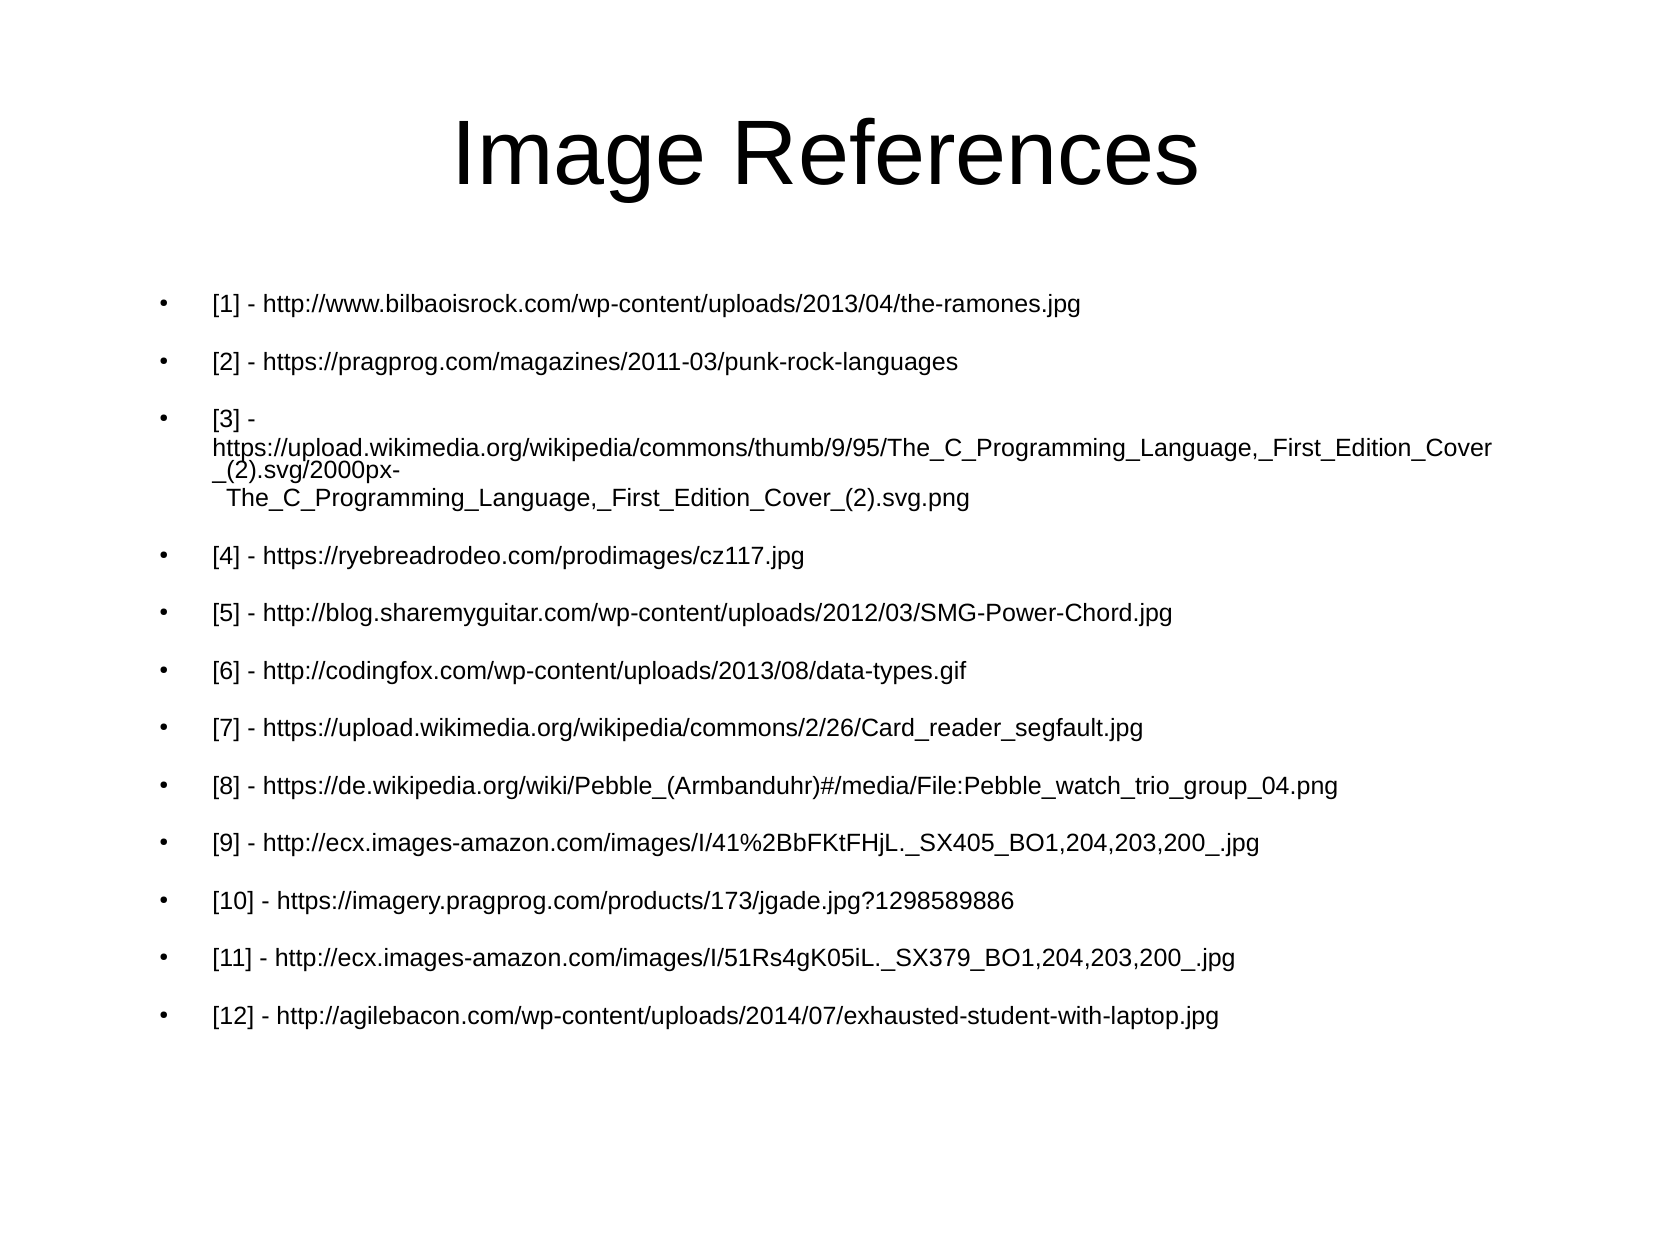

# Image References
[1] - http://www.bilbaoisrock.com/wp-content/uploads/2013/04/the-ramones.jpg
[2] - https://pragprog.com/magazines/2011-03/punk-rock-languages
[3] -https://upload.wikimedia.org/wikipedia/commons/thumb/9/95/The_C_Programming_Language,_First_Edition_Cover_(2).svg/2000px- The_C_Programming_Language,_First_Edition_Cover_(2).svg.png
[4] - https://ryebreadrodeo.com/prodimages/cz117.jpg
[5] - http://blog.sharemyguitar.com/wp-content/uploads/2012/03/SMG-Power-Chord.jpg
[6] - http://codingfox.com/wp-content/uploads/2013/08/data-types.gif
[7] - https://upload.wikimedia.org/wikipedia/commons/2/26/Card_reader_segfault.jpg
[8] - https://de.wikipedia.org/wiki/Pebble_(Armbanduhr)#/media/File:Pebble_watch_trio_group_04.png
[9] - http://ecx.images-amazon.com/images/I/41%2BbFKtFHjL._SX405_BO1,204,203,200_.jpg
[10] - https://imagery.pragprog.com/products/173/jgade.jpg?1298589886
[11] - http://ecx.images-amazon.com/images/I/51Rs4gK05iL._SX379_BO1,204,203,200_.jpg
[12] - http://agilebacon.com/wp-content/uploads/2014/07/exhausted-student-with-laptop.jpg